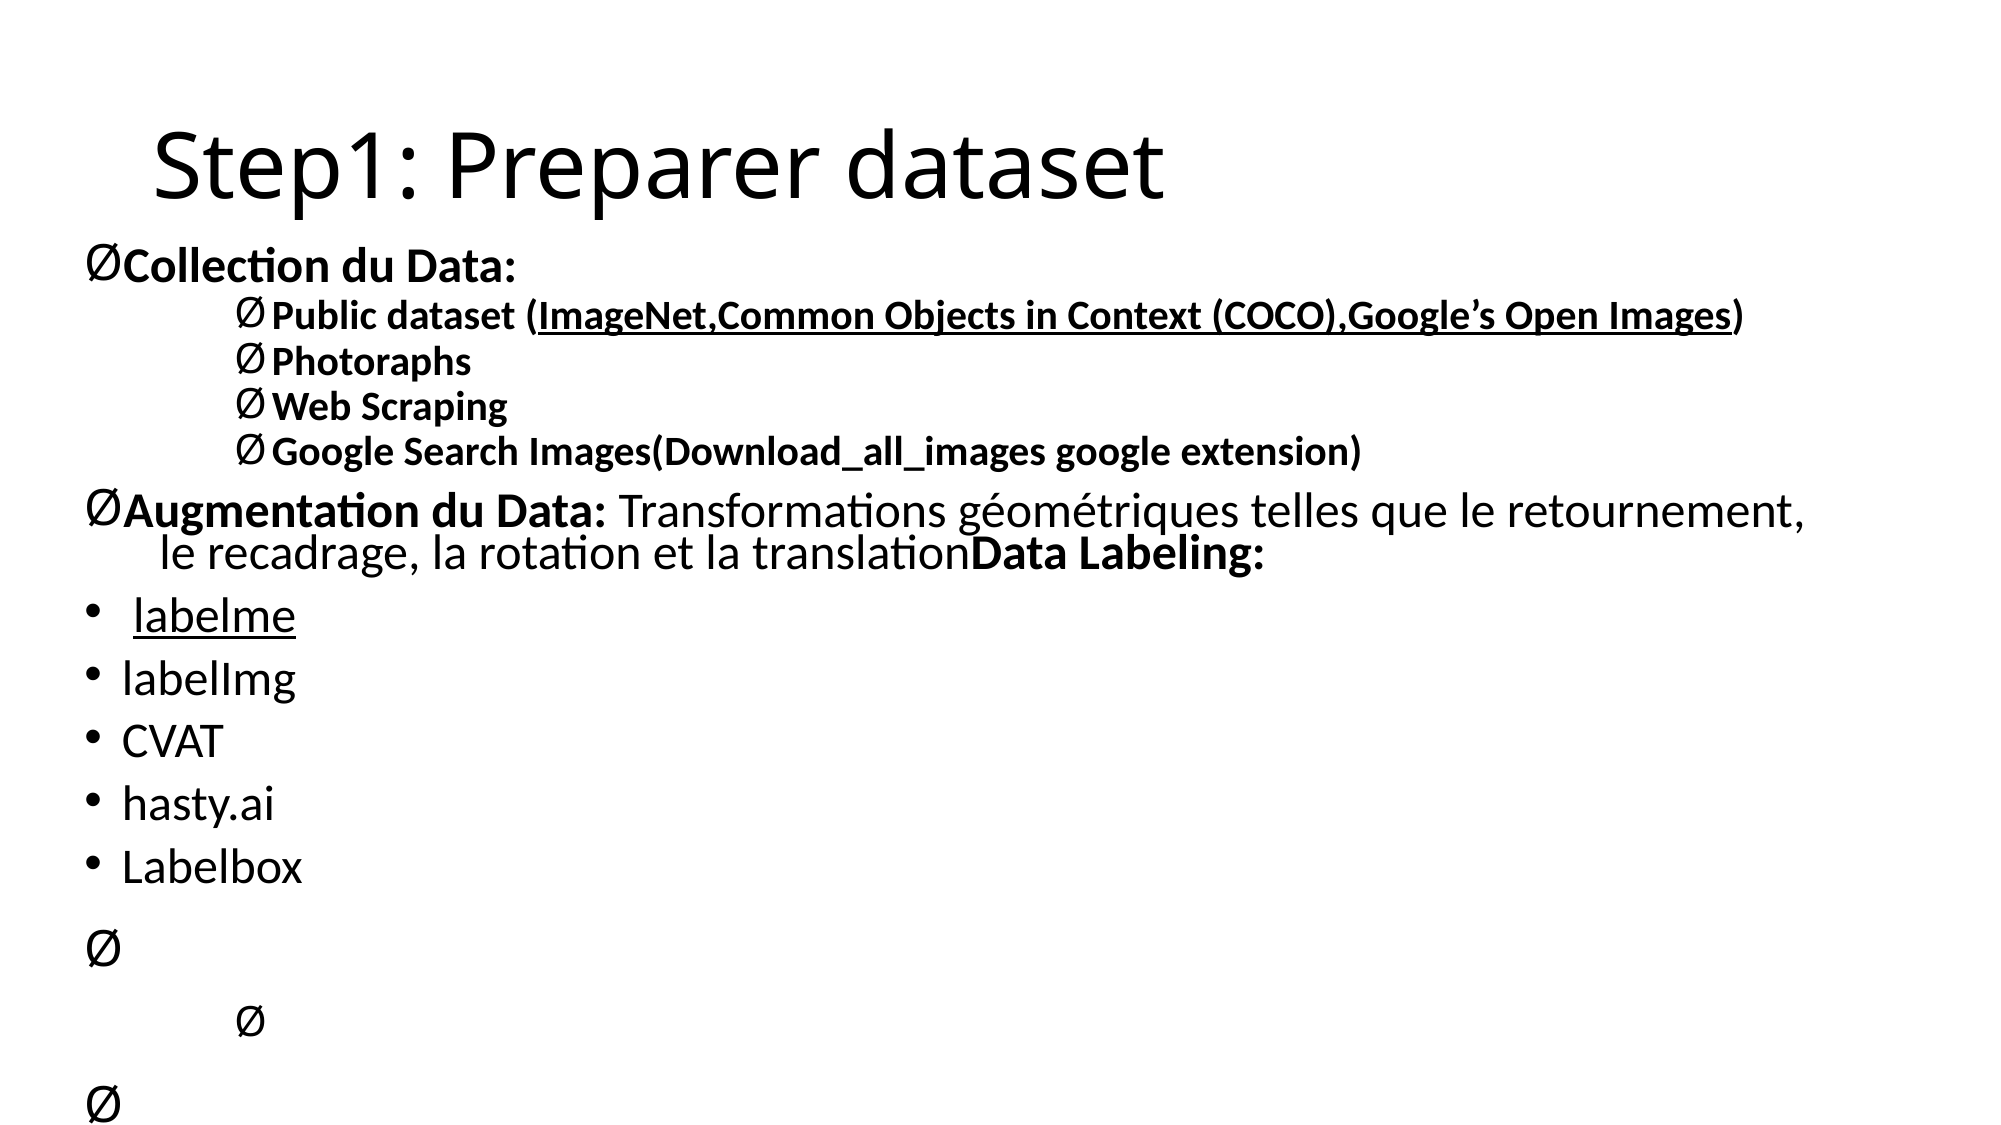

# Step1: Preparer dataset
Collection du Data:
Public dataset (ImageNet,Common Objects in Context (COCO),Google’s Open Images)
Photoraphs
Web Scraping
Google Search Images(Download_all_images google extension)
Augmentation du Data: Transformations géométriques telles que le retournement, le recadrage, la rotation et la translationData Labeling:
 labelme
labelImg
CVAT
hasty.ai
Labelbox